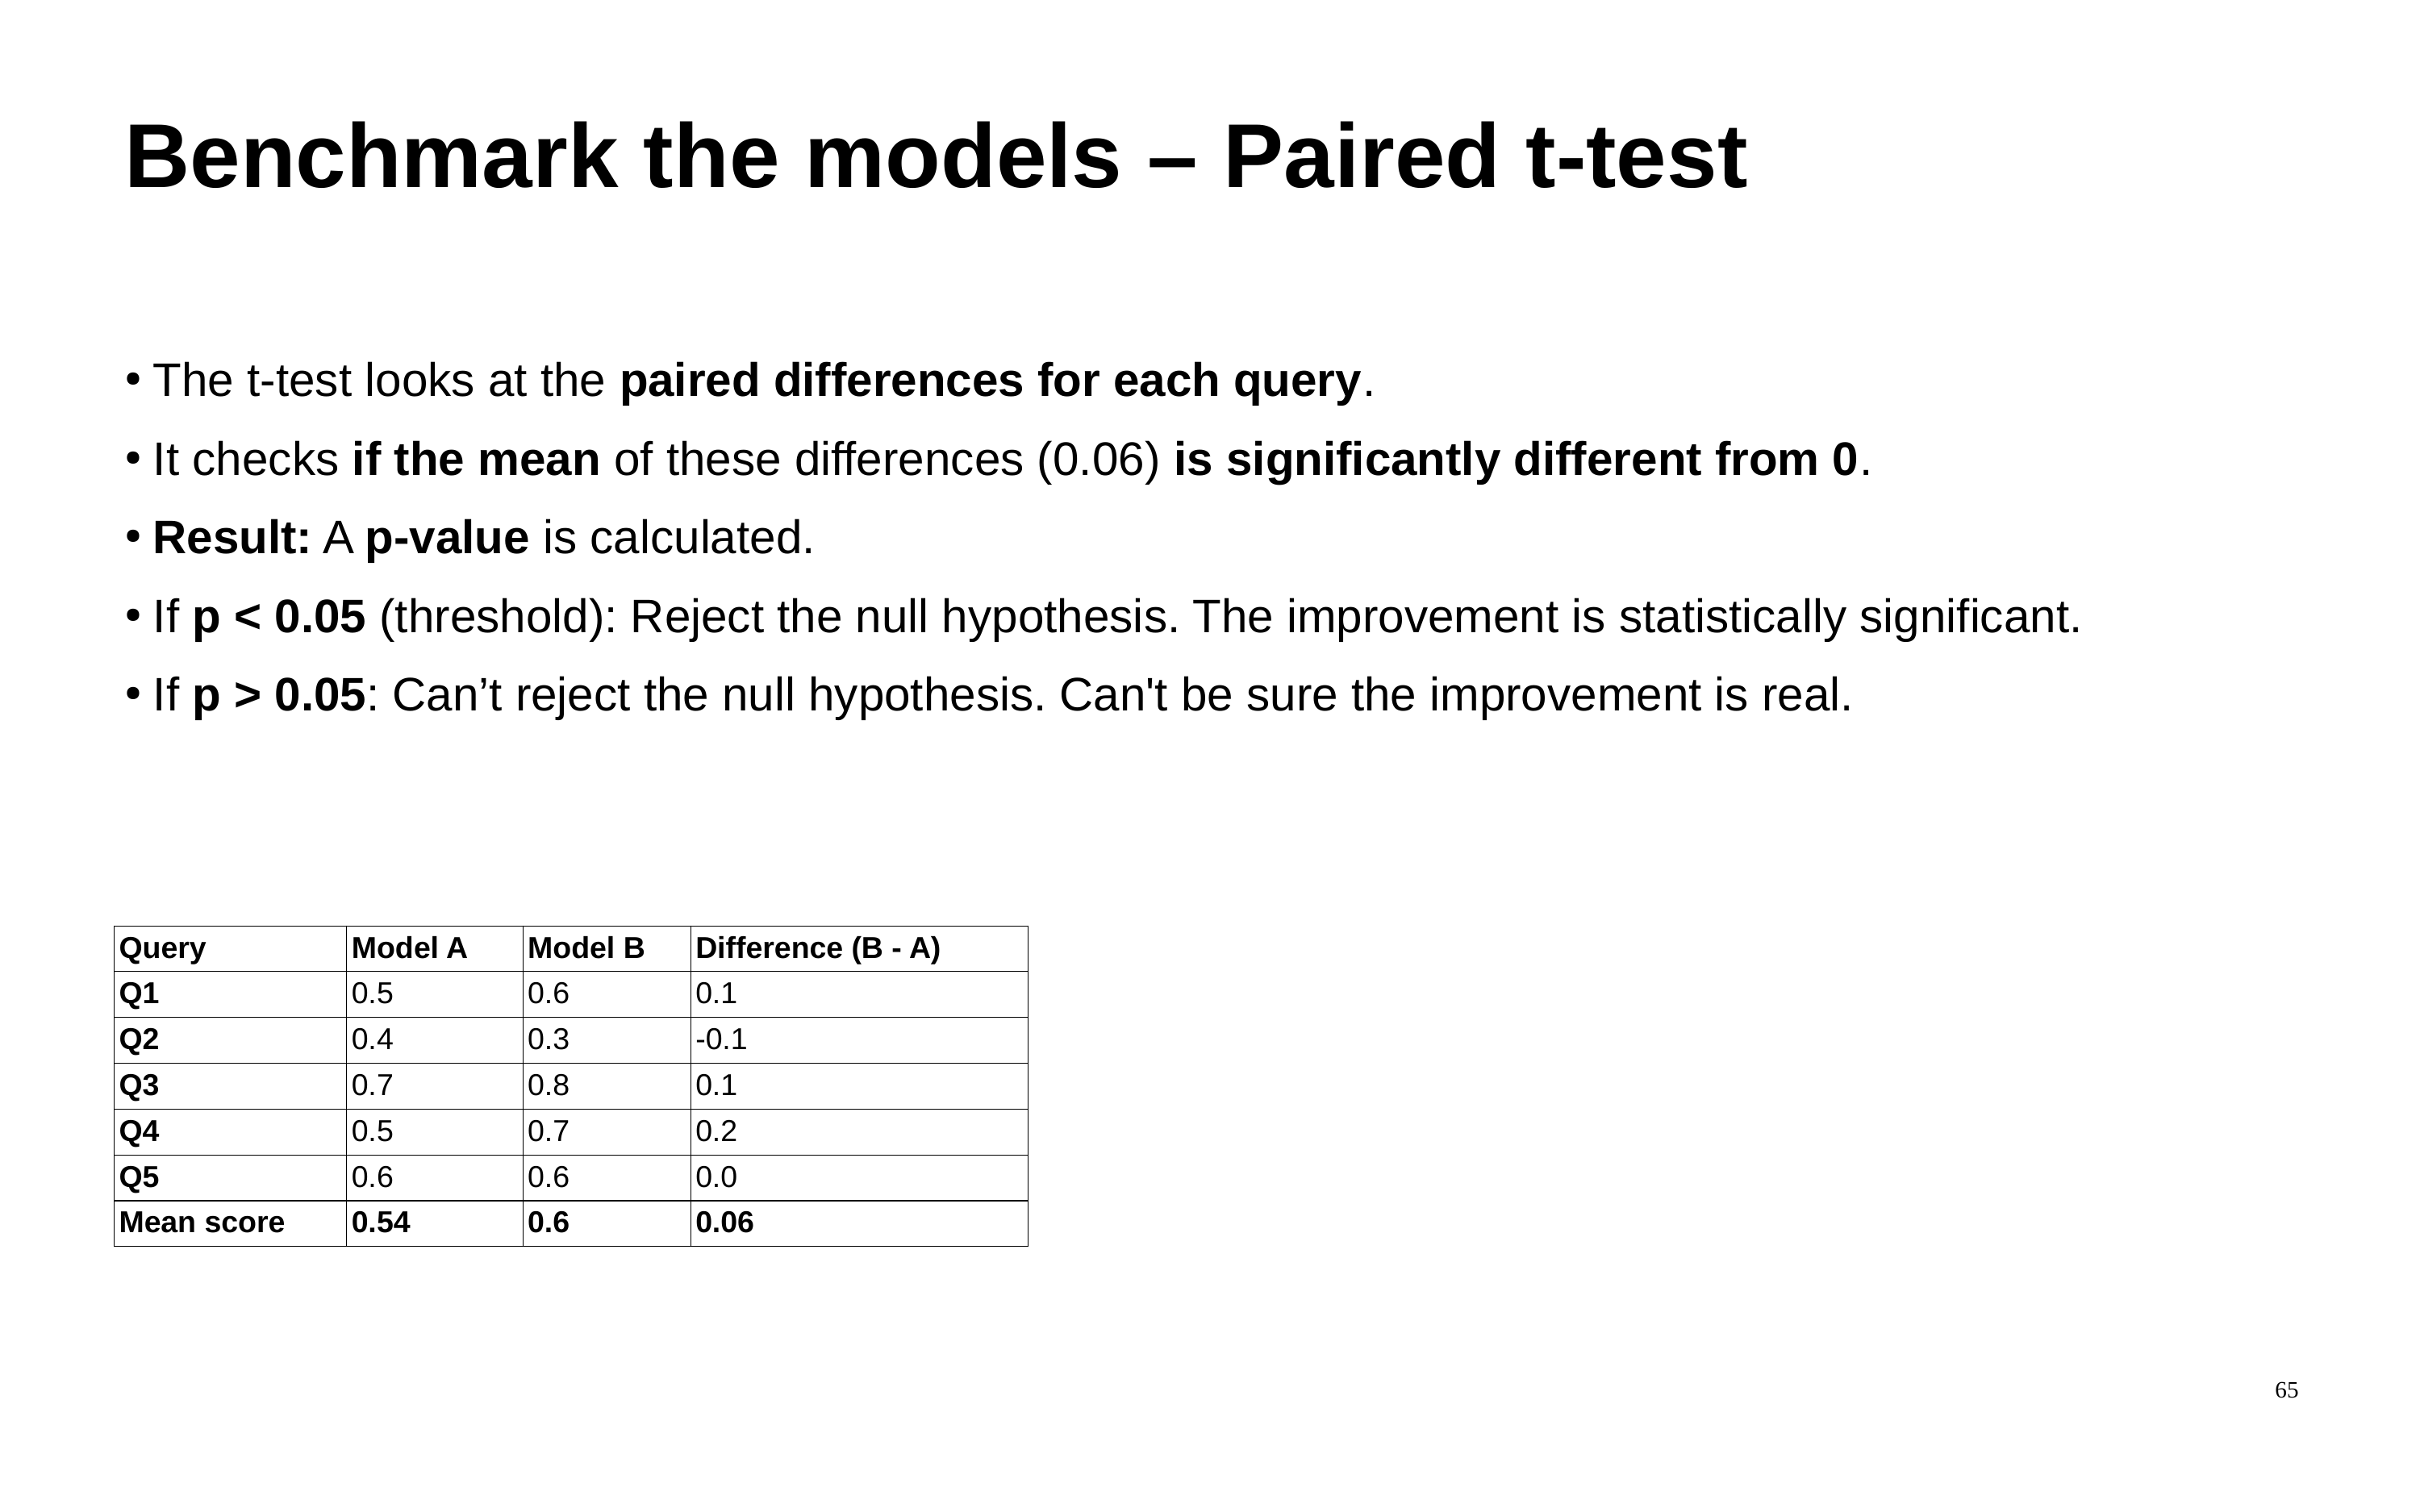

Benchmark the models – Paired t-test
The t-test looks at the paired differences for each query.
It checks if the mean of these differences (0.06) is significantly different from 0.
Result: A p-value is calculated.
If p < 0.05 (threshold): Reject the null hypothesis. The improvement is statistically significant.
If p > 0.05: Can’t reject the null hypothesis. Can't be sure the improvement is real.
| Query | Model A | Model B | Difference (B - A) |
| --- | --- | --- | --- |
| Q1 | 0.5 | 0.6 | 0.1 |
| Q2 | 0.4 | 0.3 | -0.1 |
| Q3 | 0.7 | 0.8 | 0.1 |
| Q4 | 0.5 | 0.7 | 0.2 |
| Q5 | 0.6 | 0.6 | 0.0 |
| Mean score | 0.54 | 0.6 | 0.06 |
65